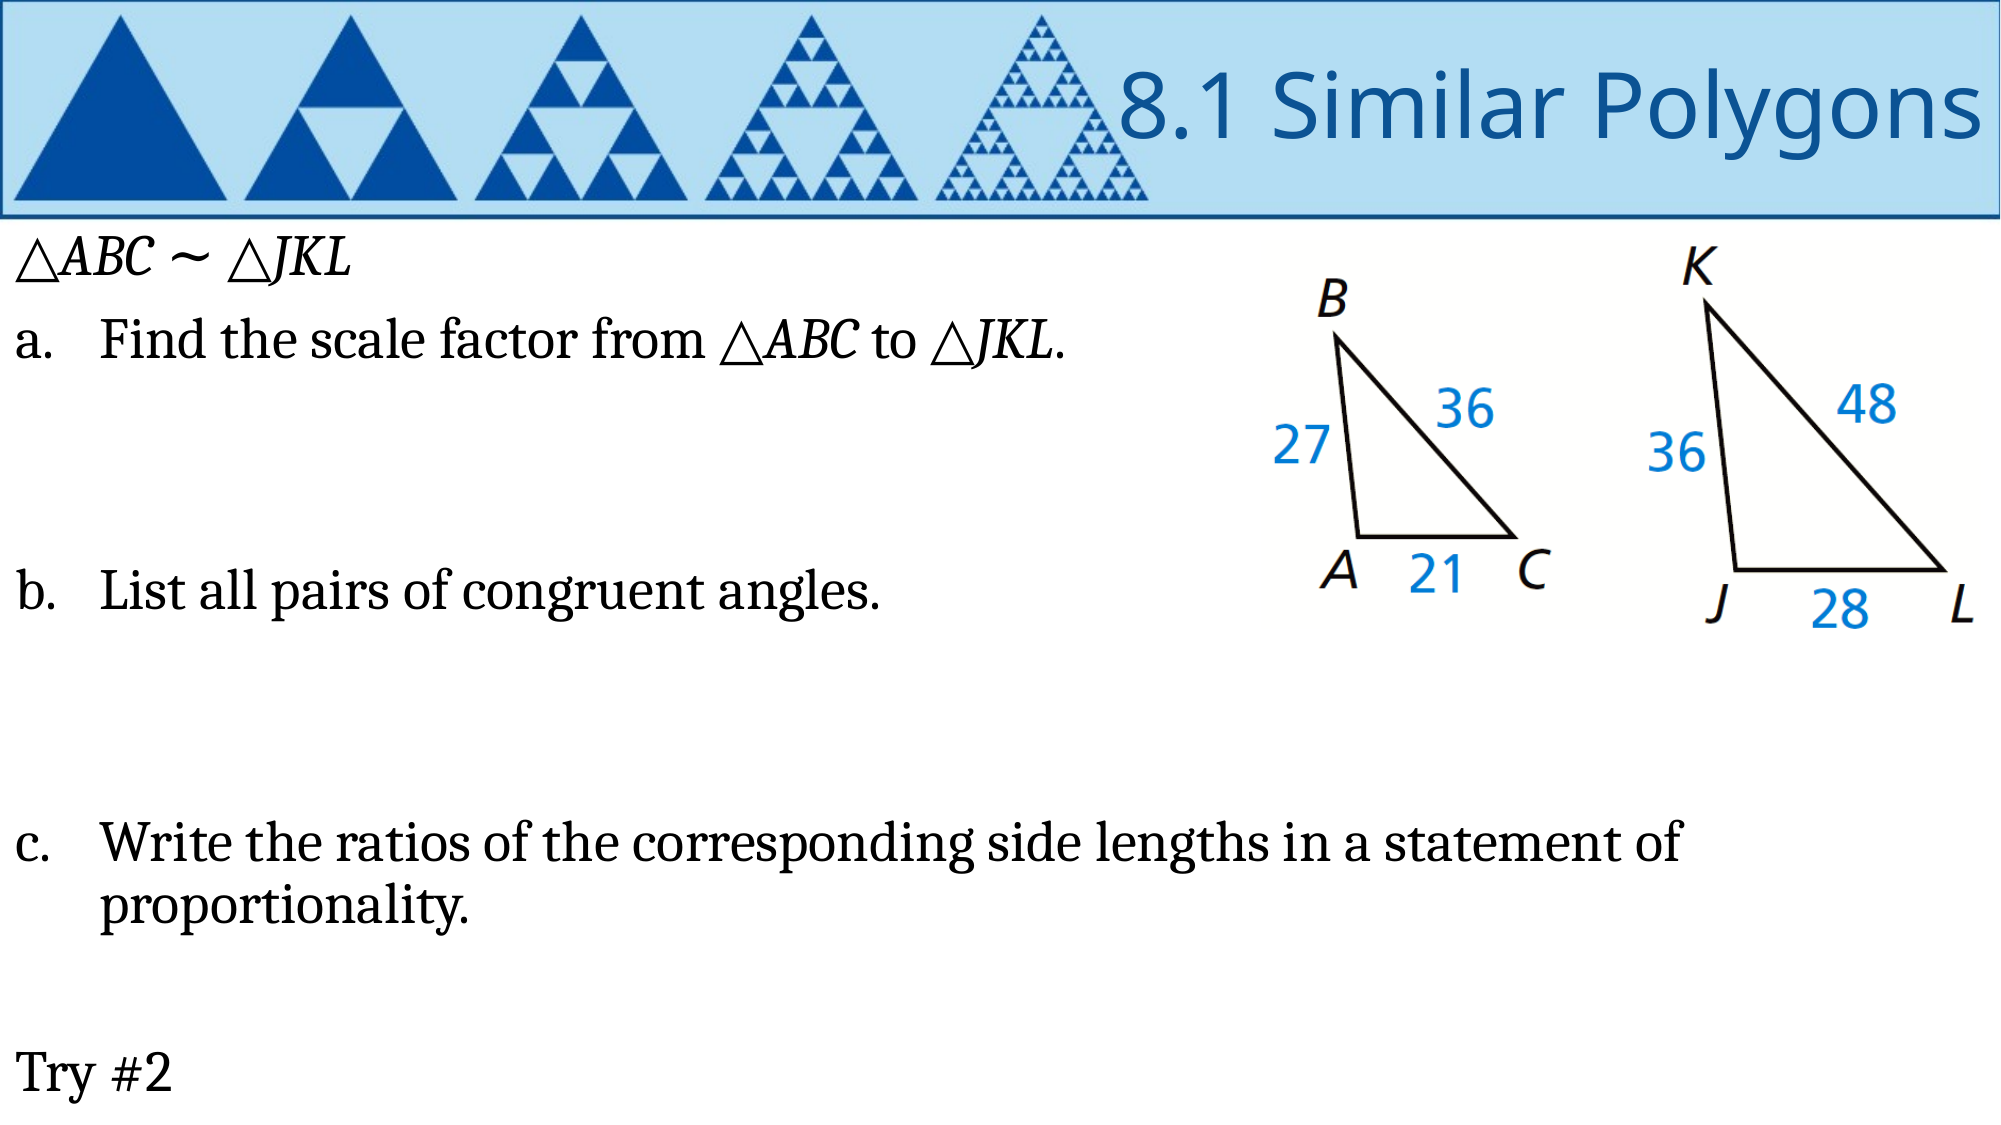

# 8.1 Similar Polygons
△ABC ∼ △JKL
Find the scale factor from △ABC to △JKL.
List all pairs of congruent angles.
Write the ratios of the corresponding side lengths in a statement of proportionality.
Try #2